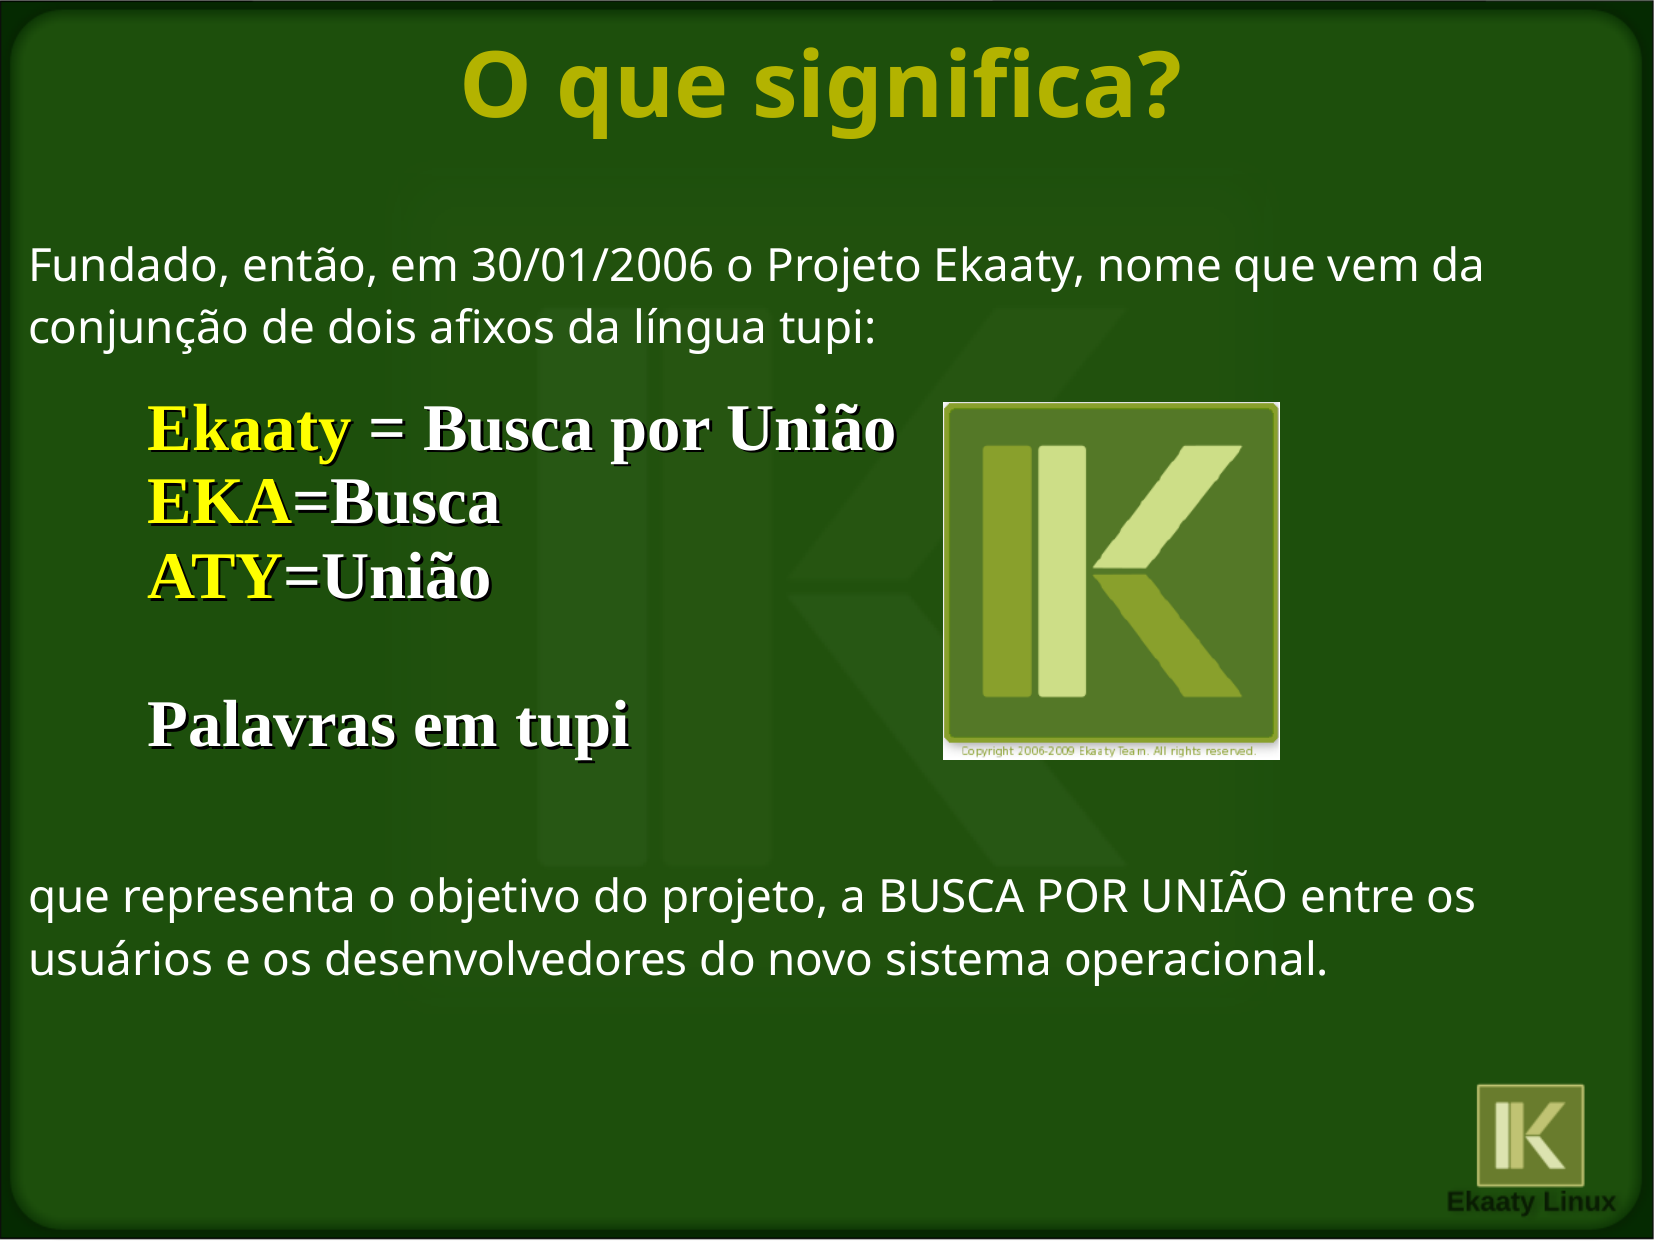

# O que significa?
Fundado, então, em 30/01/2006 o Projeto Ekaaty, nome que vem da conjunção de dois afixos da língua tupi:
Ekaaty = Busca por União
EKA=Busca
ATY=União
Palavras em tupi
que representa o objetivo do projeto, a BUSCA POR UNIÃO entre os usuários e os desenvolvedores do novo sistema operacional.